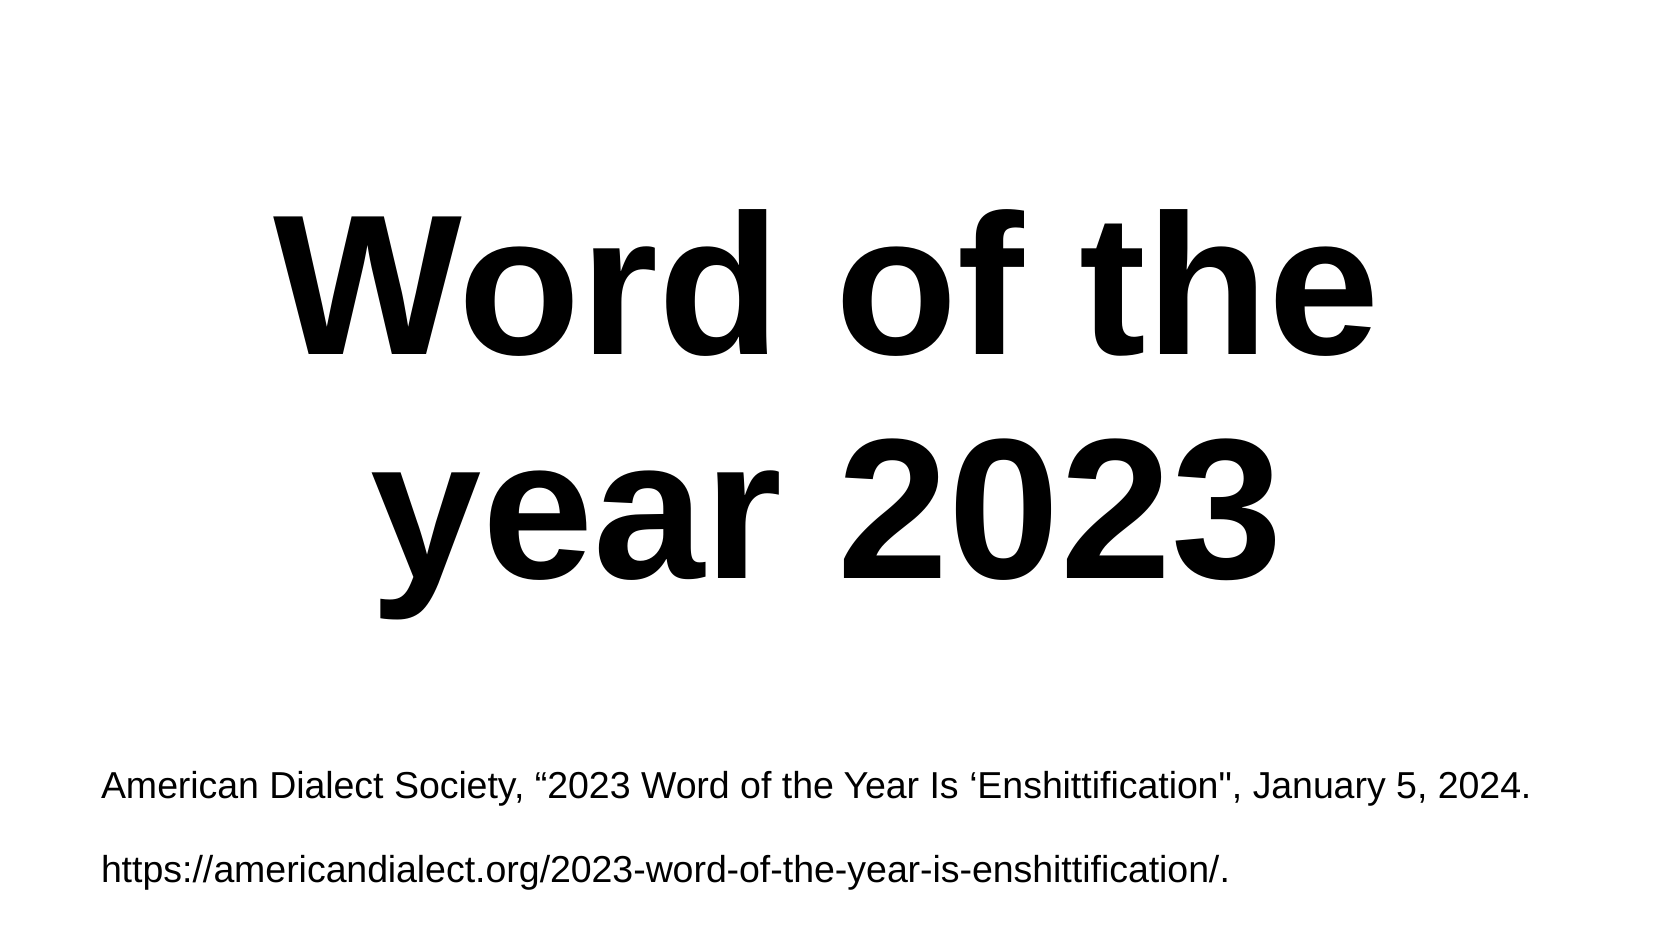

# Word of the year 2023
American Dialect Society, “2023 Word of the Year Is ‘Enshittification", January 5, 2024.
https://americandialect.org/2023-word-of-the-year-is-enshittification/.